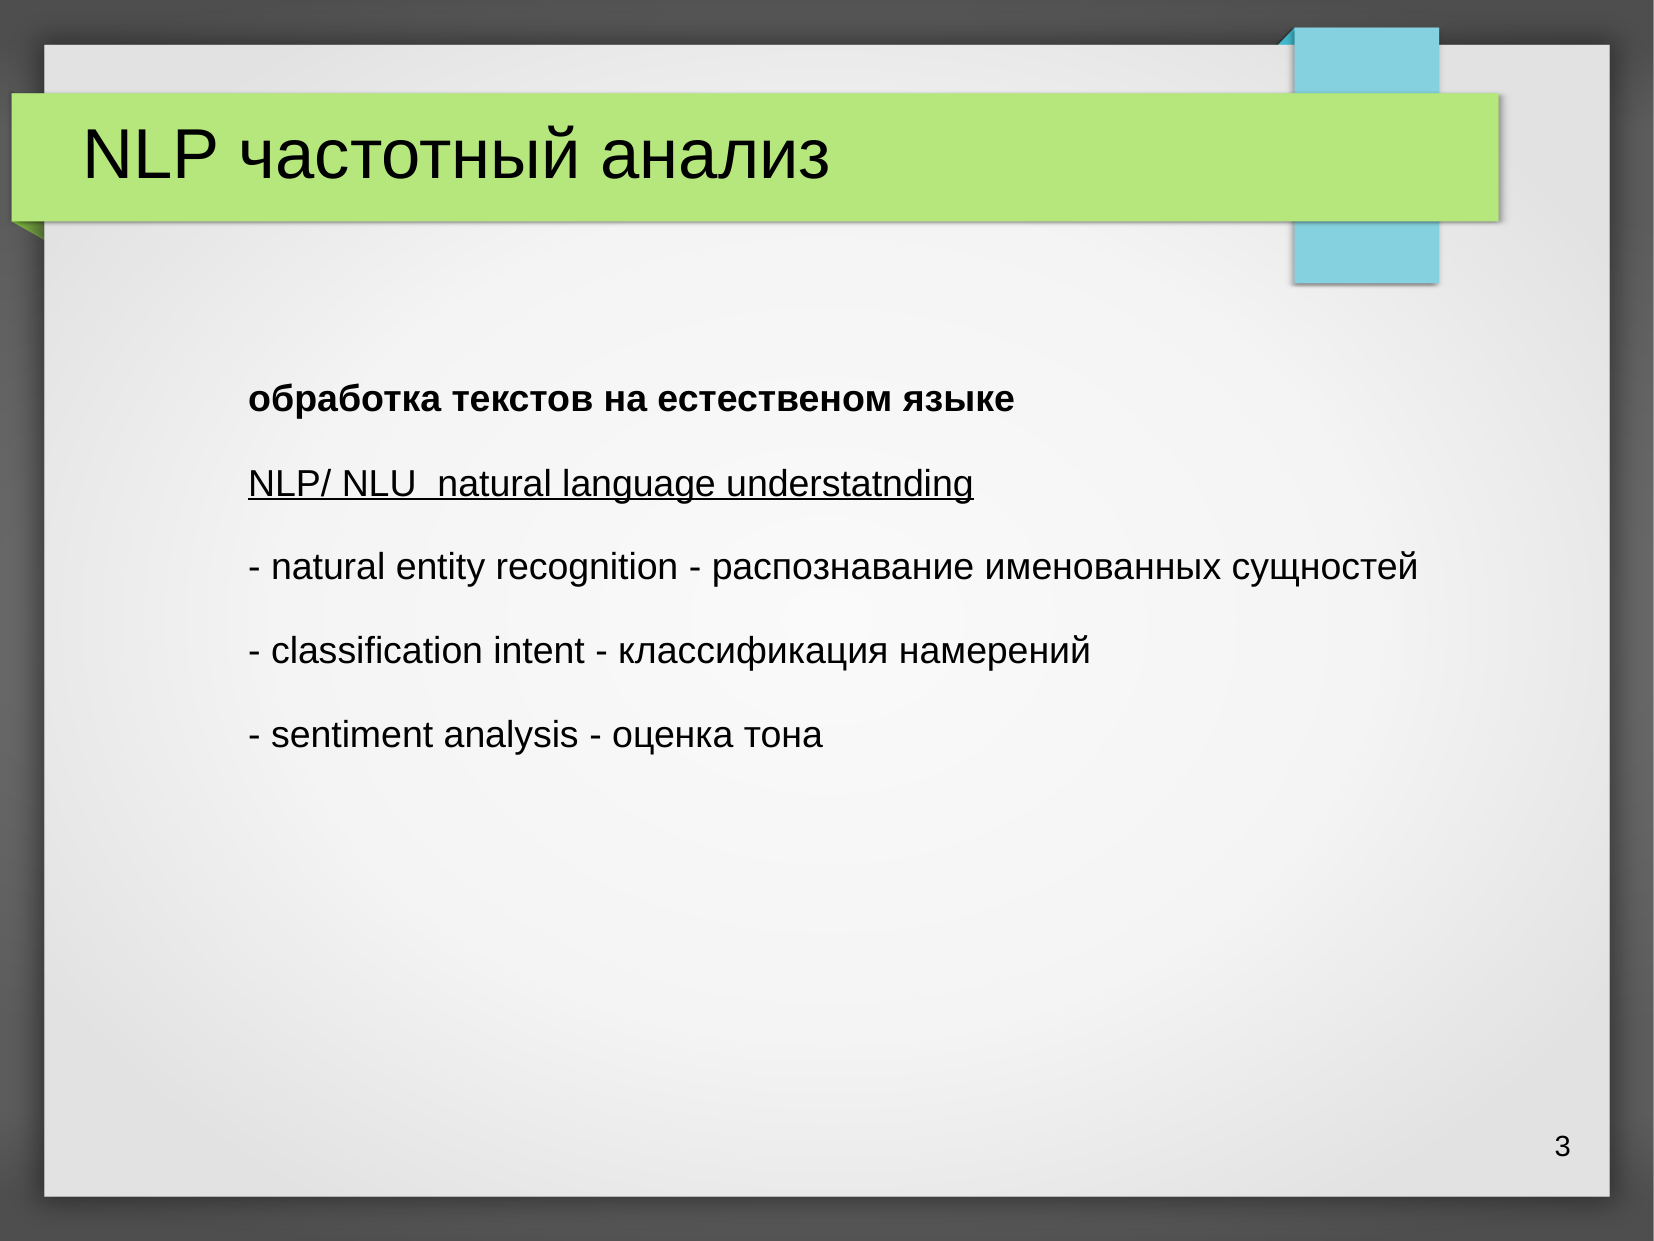

# NLP частотный анализ
обработка текстов на естественом языке
NLP/ NLU natural language understatnding
- natural entity recognition - распознавание именованных сущностей
- classification intent - классификация намерений
- sentiment analysis - оценка тона
3